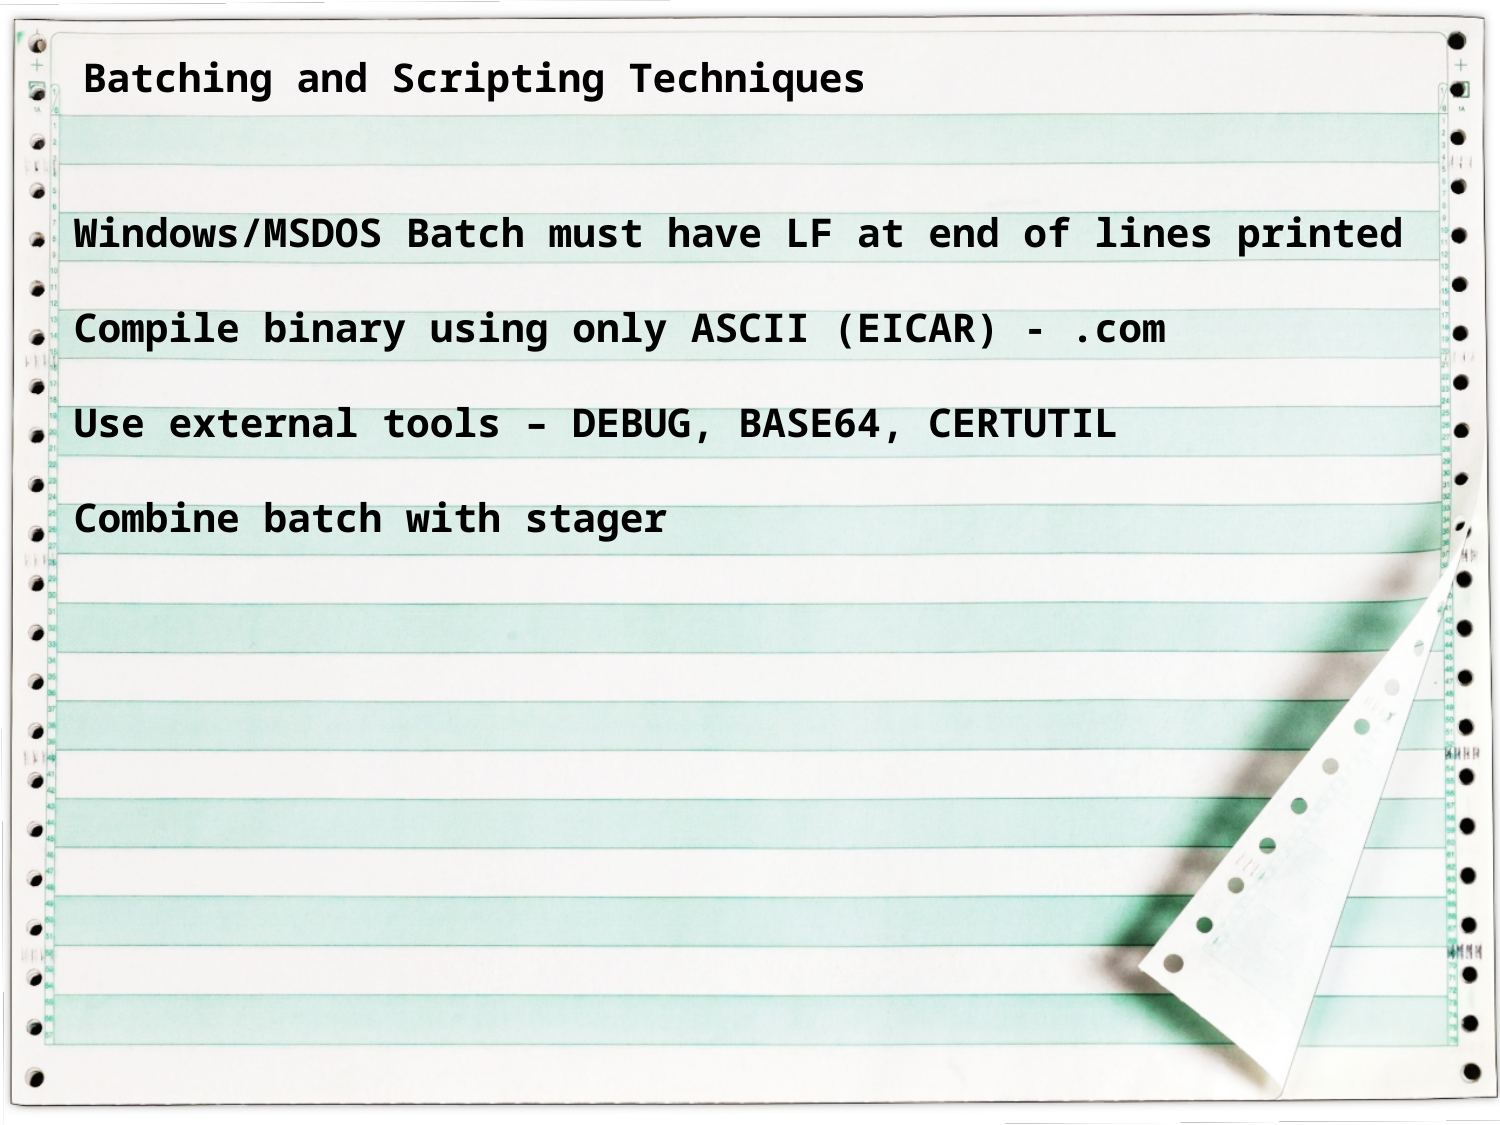

Batching and Scripting Techniques
Windows/MSDOS Batch must have LF at end of lines printed
Compile binary using only ASCII (EICAR) - .com
Use external tools – DEBUG, BASE64, CERTUTIL
Combine batch with stager